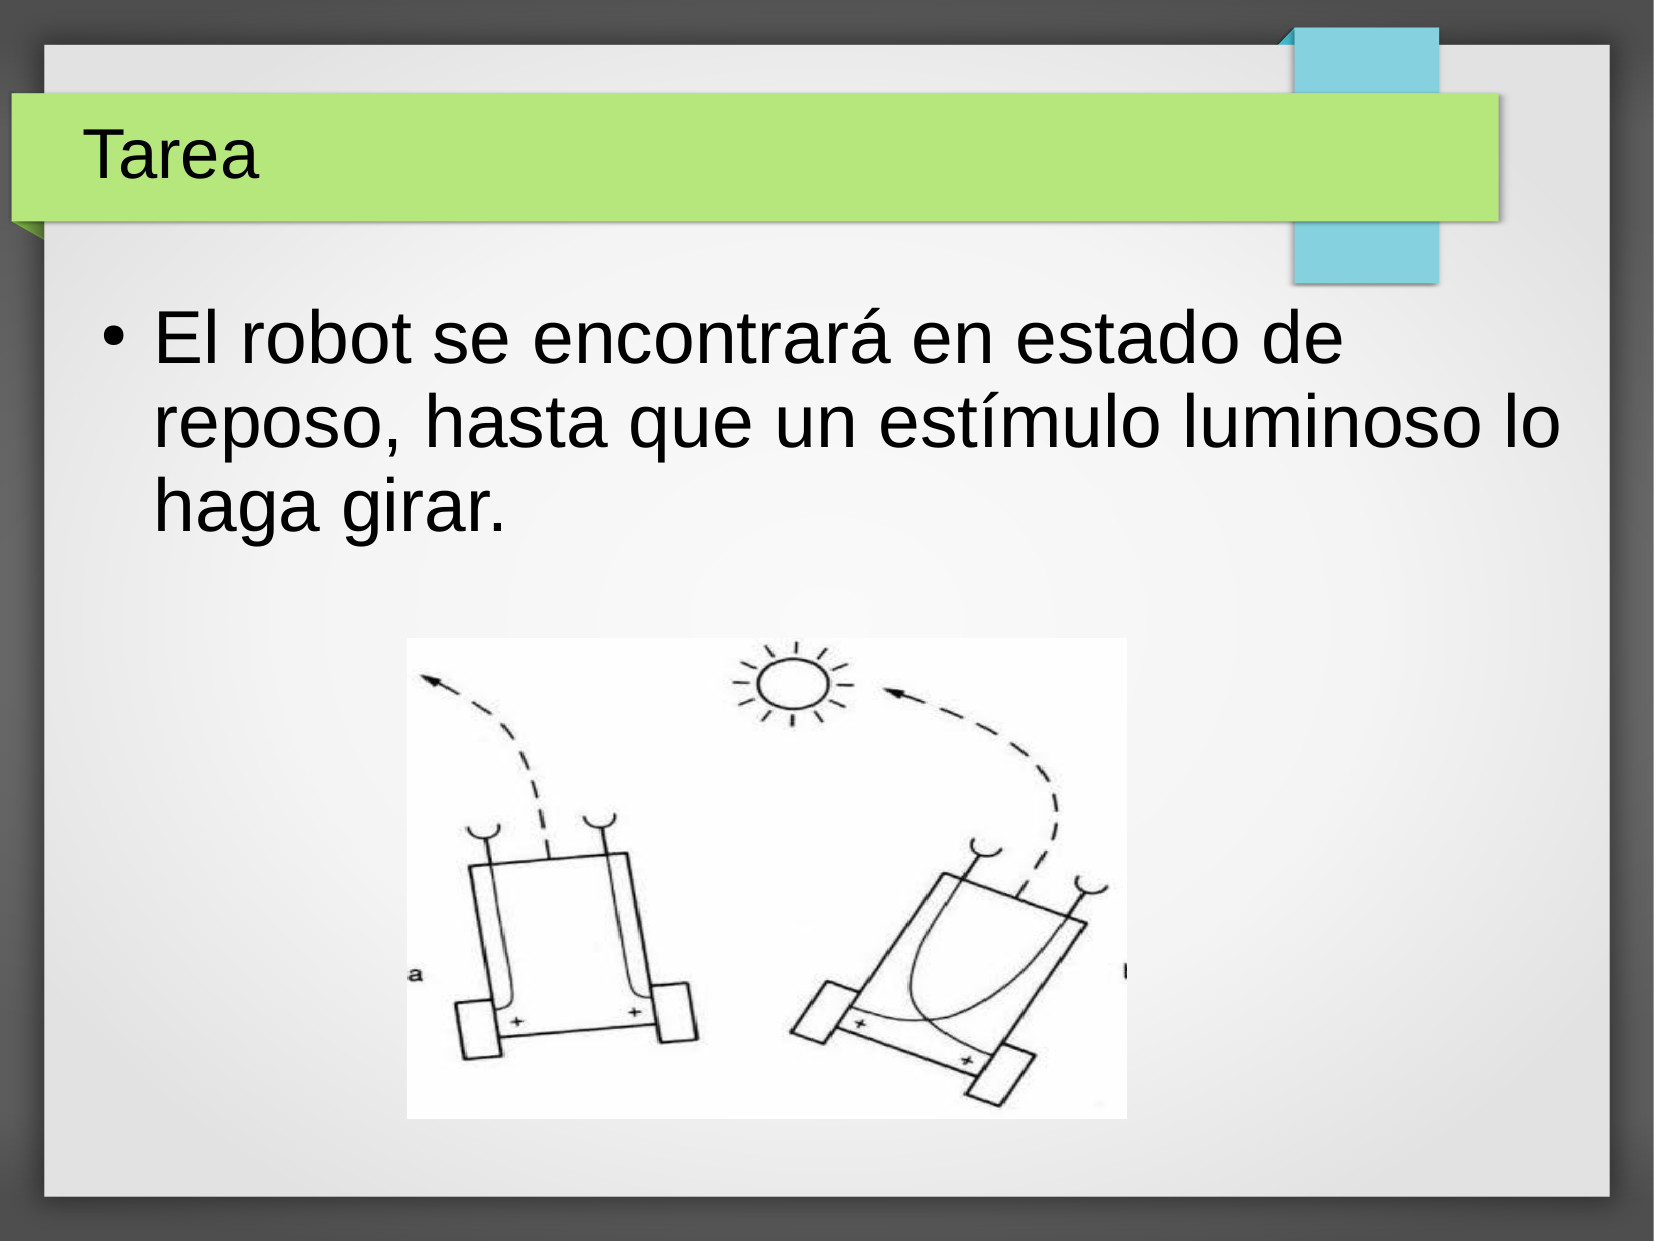

# Tarea
El robot se encontrará en estado de reposo, hasta que un estímulo luminoso lo haga girar.